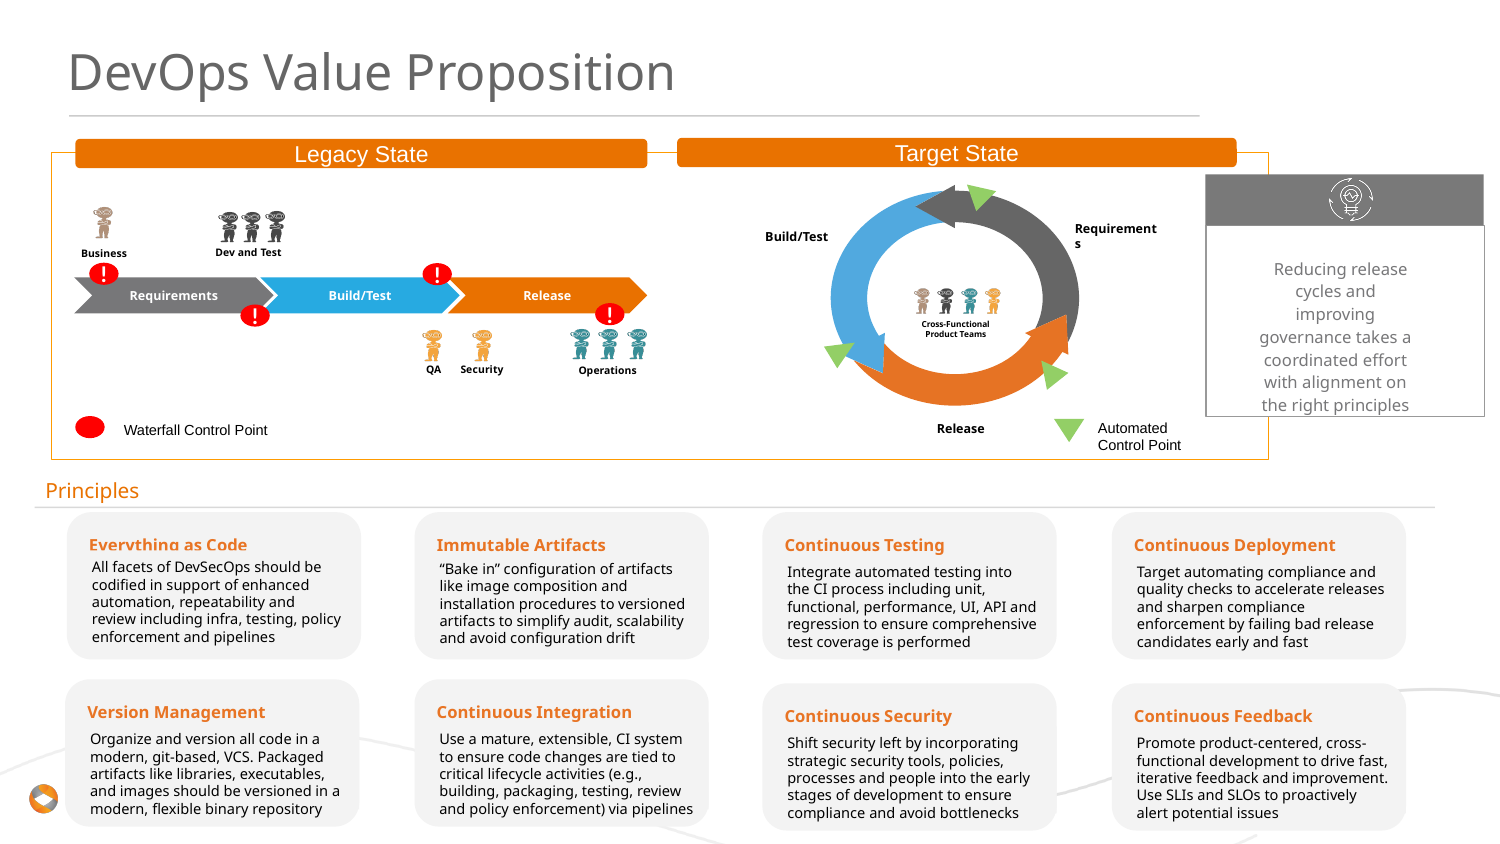

DevOps Value Proposition
Target State
Legacy State
Build/Test
Requirements
Dev and Test
Business
# Reducing release cycles and improving governance takes a coordinated effort with alignment on the right principles
!
!
Requirements
Build/Test
Release
!
!
Cross-Functional
Product Teams
Security
QA
Operations
Automated Control Point
Waterfall Control Point
Release
Principles
Everything as Code
All facets of DevSecOps should be codified in support of enhanced automation, repeatability and review including infra, testing, policy enforcement and pipelines
Immutable Artifacts
“Bake in” configuration of artifacts like image composition and installation procedures to versioned artifacts to simplify audit, scalability and avoid configuration drift
Continuous Testing
Integrate automated testing into the CI process including unit, functional, performance, UI, API and regression to ensure comprehensive test coverage is performed
Continuous Deployment
Target automating compliance and quality checks to accelerate releases and sharpen compliance enforcement by failing bad release candidates early and fast
Version Management
Organize and version all code in a modern, git-based, VCS. Packaged artifacts like libraries, executables, and images should be versioned in a modern, flexible binary repository
Continuous Integration
Use a mature, extensible, CI system to ensure code changes are tied to critical lifecycle activities (e.g., building, packaging, testing, review and policy enforcement) via pipelines
Continuous Security
Shift security left by incorporating strategic security tools, policies, processes and people into the early stages of development to ensure compliance and avoid bottlenecks
Continuous Feedback
Promote product-centered, cross-functional development to drive fast, iterative feedback and improvement. Use SLIs and SLOs to proactively alert potential issues